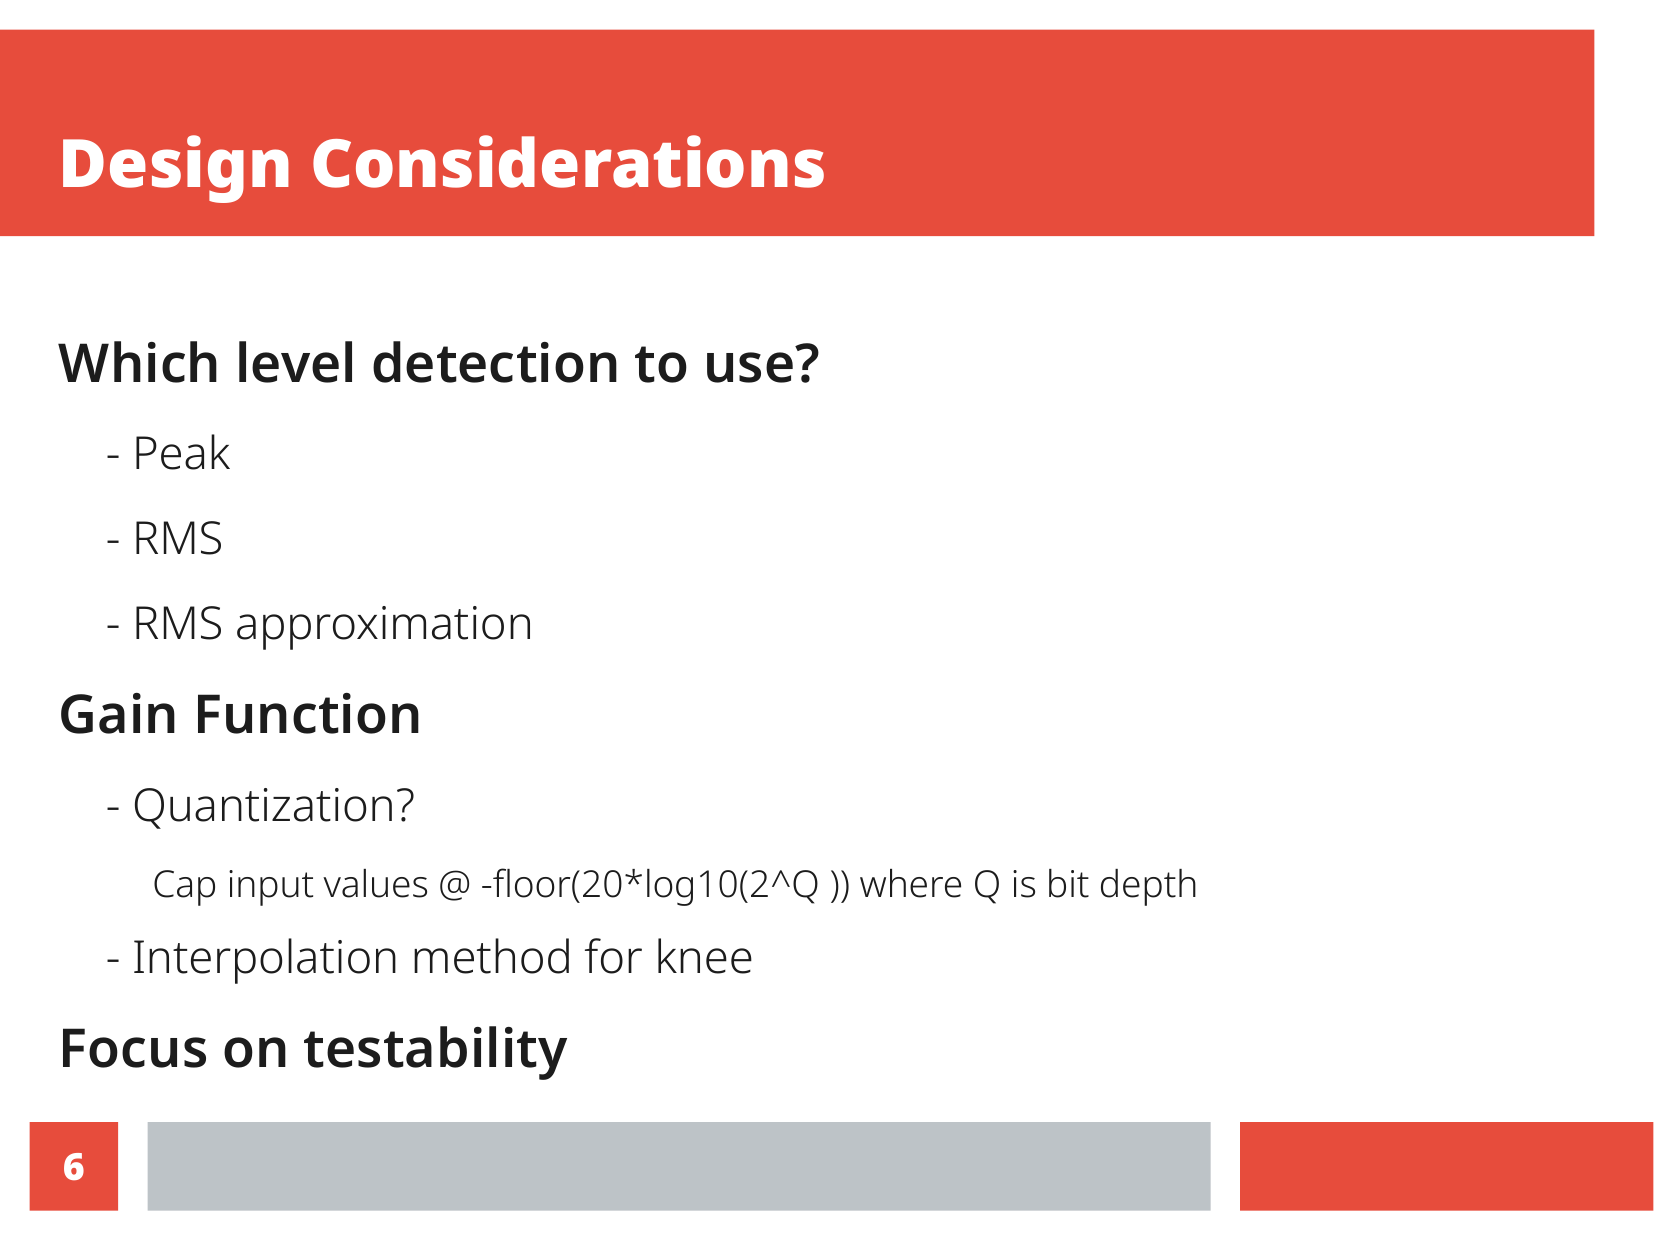

# Design Considerations
Which level detection to use?
- Peak
- RMS
- RMS approximation
Gain Function
- Quantization?
Cap input values @ -floor(20*log10(2^Q )) where Q is bit depth
- Interpolation method for knee
Focus on testability
6